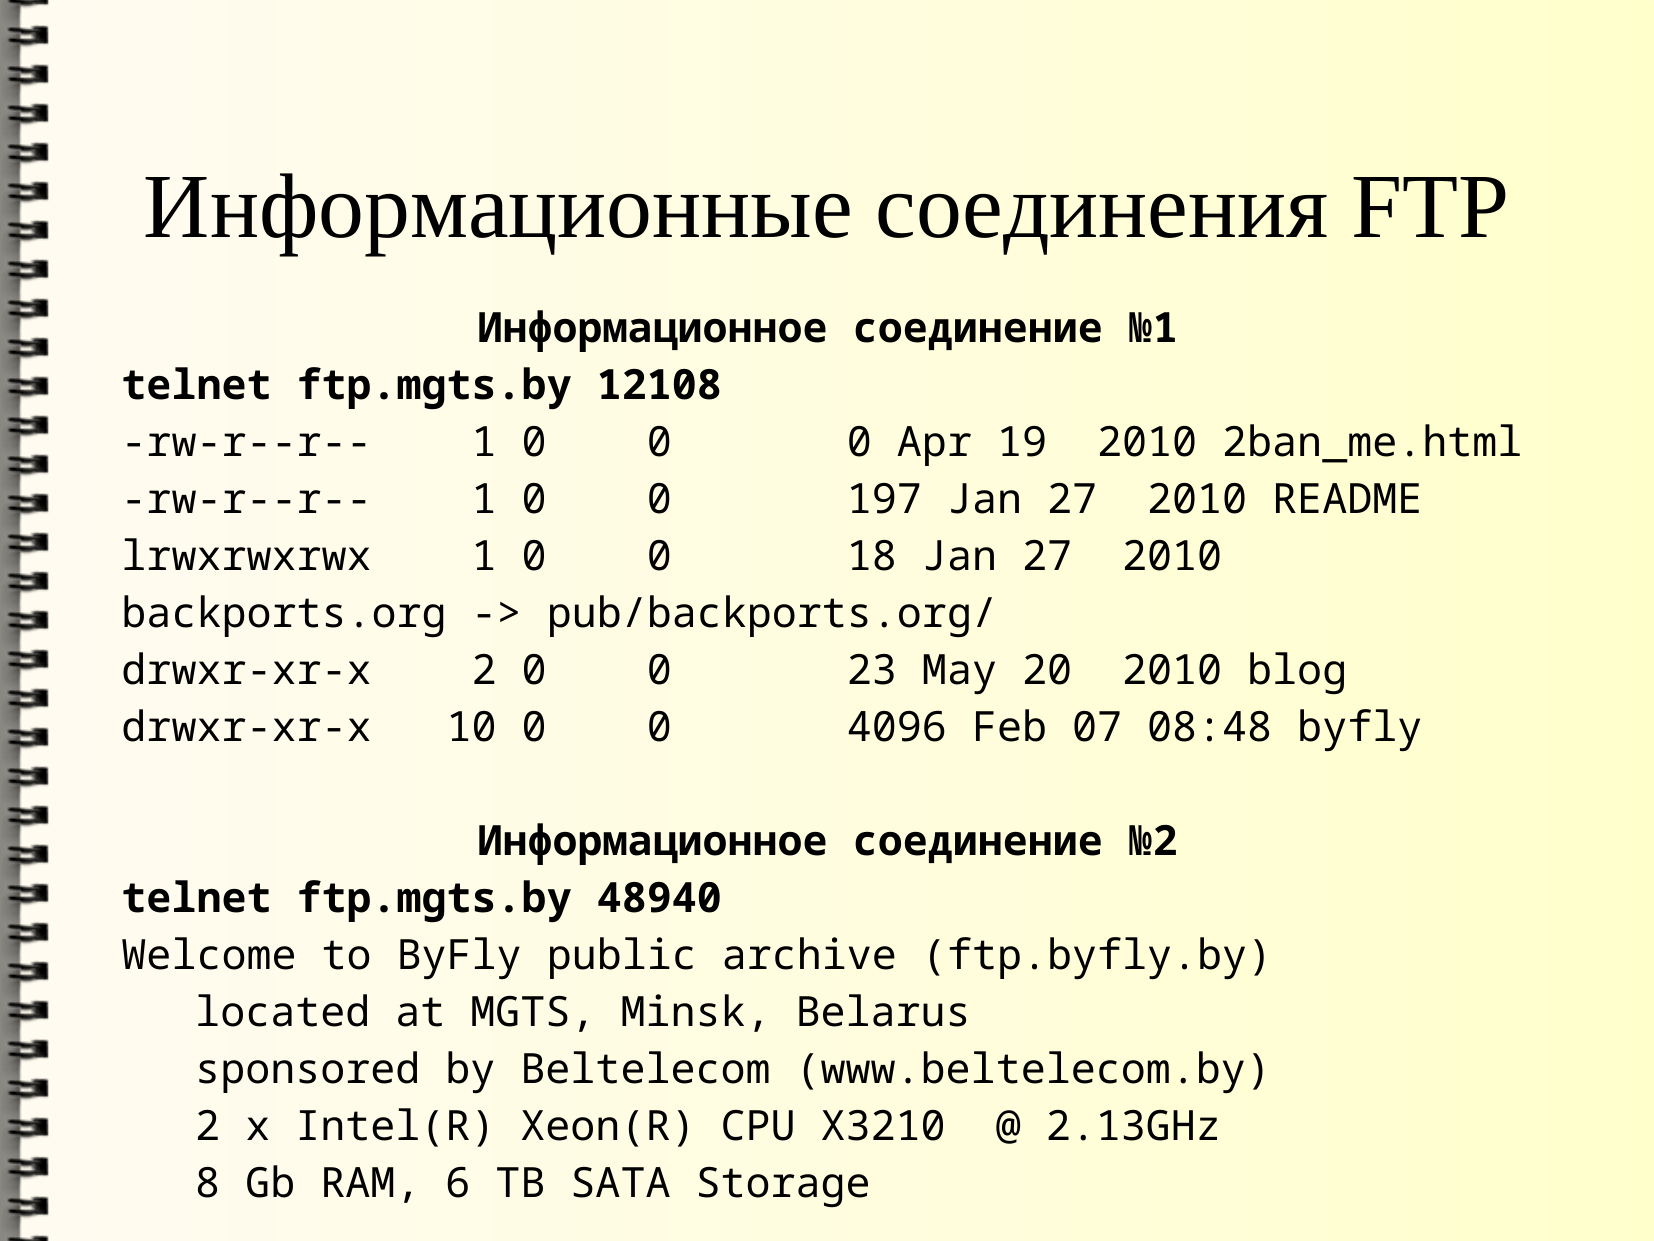

# Информационные соединения FTP
Информационное соединение №1
telnet ftp.mgts.by 12108
-rw-r--r-- 1 0 0 0 Apr 19 2010 2ban_me.html
-rw-r--r-- 1 0 0 197 Jan 27 2010 README
lrwxrwxrwx 1 0 0 18 Jan 27 2010 backports.org -> pub/backports.org/
drwxr-xr-x 2 0 0 23 May 20 2010 blog
drwxr-xr-x 10 0 0 4096 Feb 07 08:48 byfly
Информационное соединение №2
telnet ftp.mgts.by 48940
Welcome to ByFly public archive (ftp.byfly.by)
	located at MGTS, Minsk, Belarus
	sponsored by Beltelecom (www.beltelecom.by)
	2 x Intel(R) Xeon(R) CPU X3210 @ 2.13GHz
	8 Gb RAM, 6 TB SATA Storage